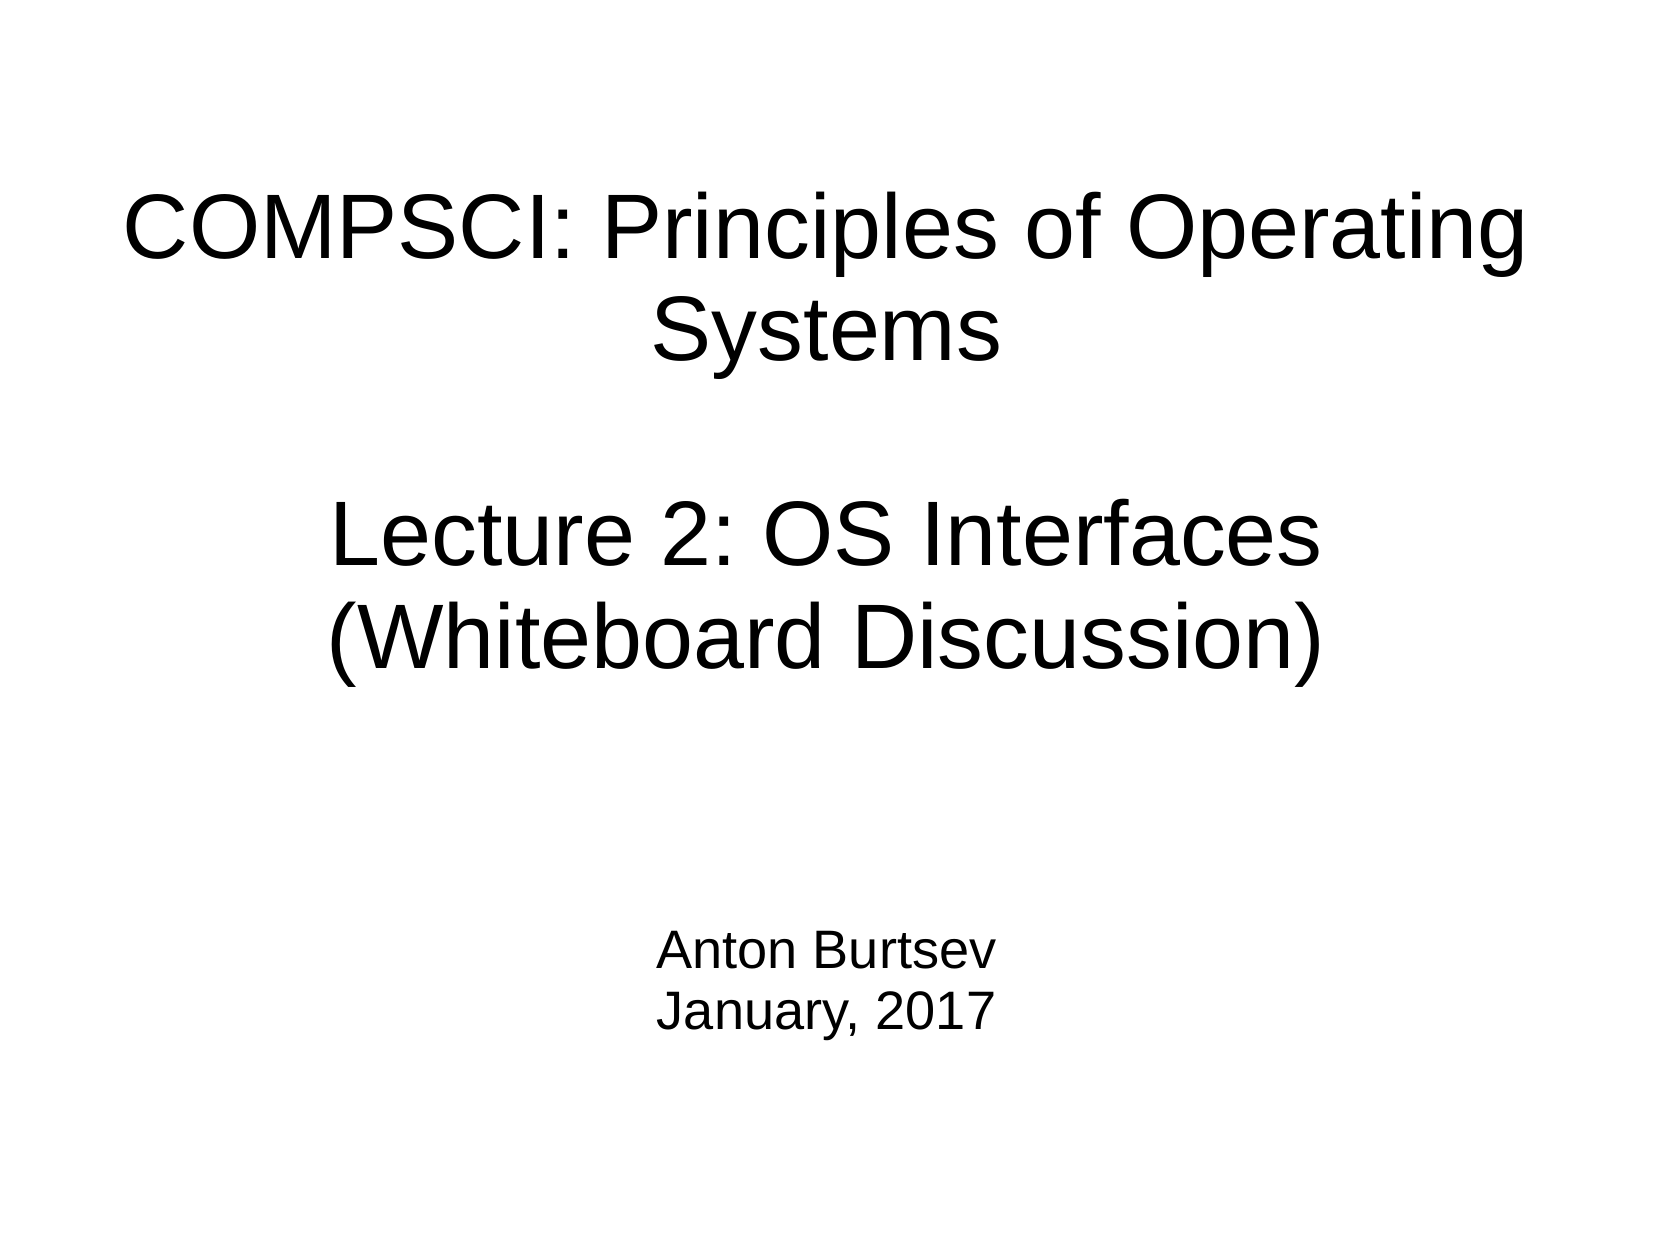

# COMPSCI: Principles of Operating Systems Lecture 2: OS Interfaces (Whiteboard Discussion)
Anton Burtsev
January, 2017